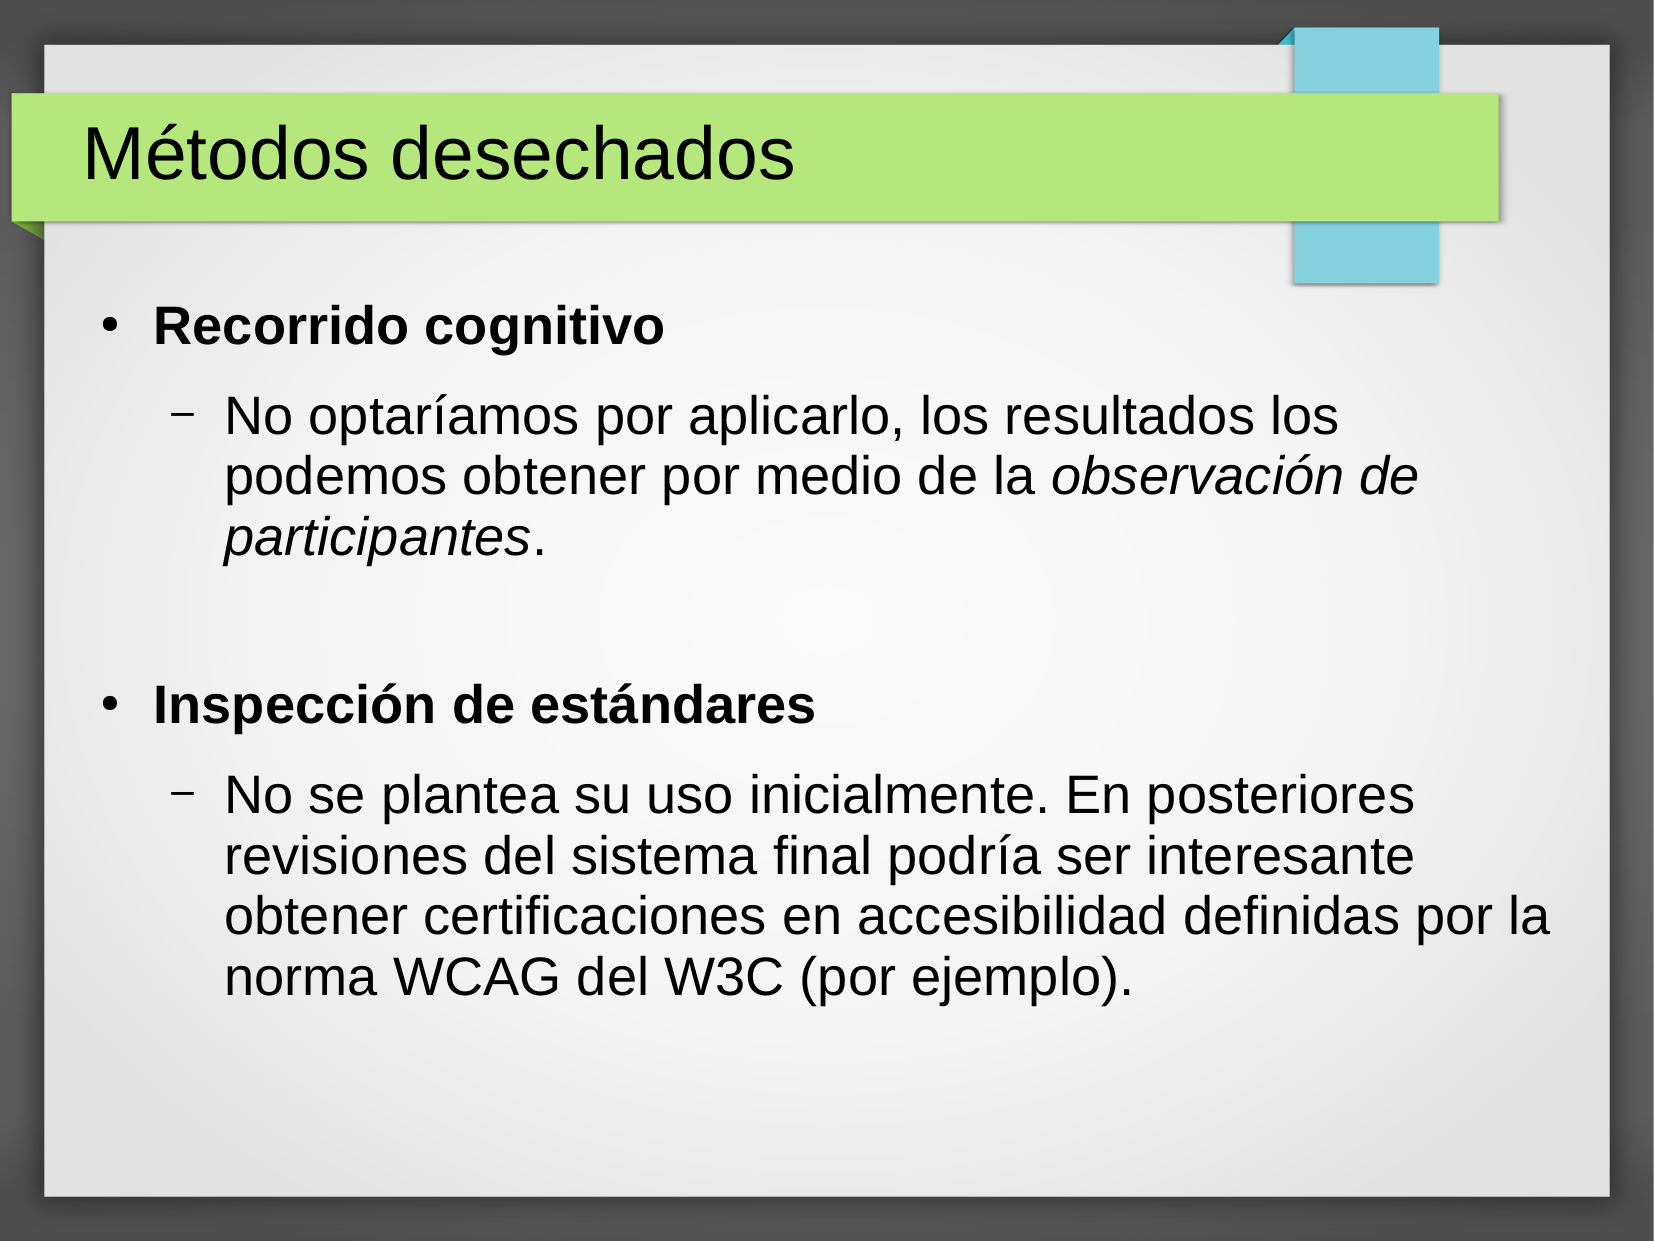

# Métodos desechados
Recorrido cognitivo
No optaríamos por aplicarlo, los resultados los podemos obtener por medio de la observación de participantes.
Inspección de estándares
No se plantea su uso inicialmente. En posteriores revisiones del sistema final podría ser interesante obtener certificaciones en accesibilidad definidas por la norma WCAG del W3C (por ejemplo).